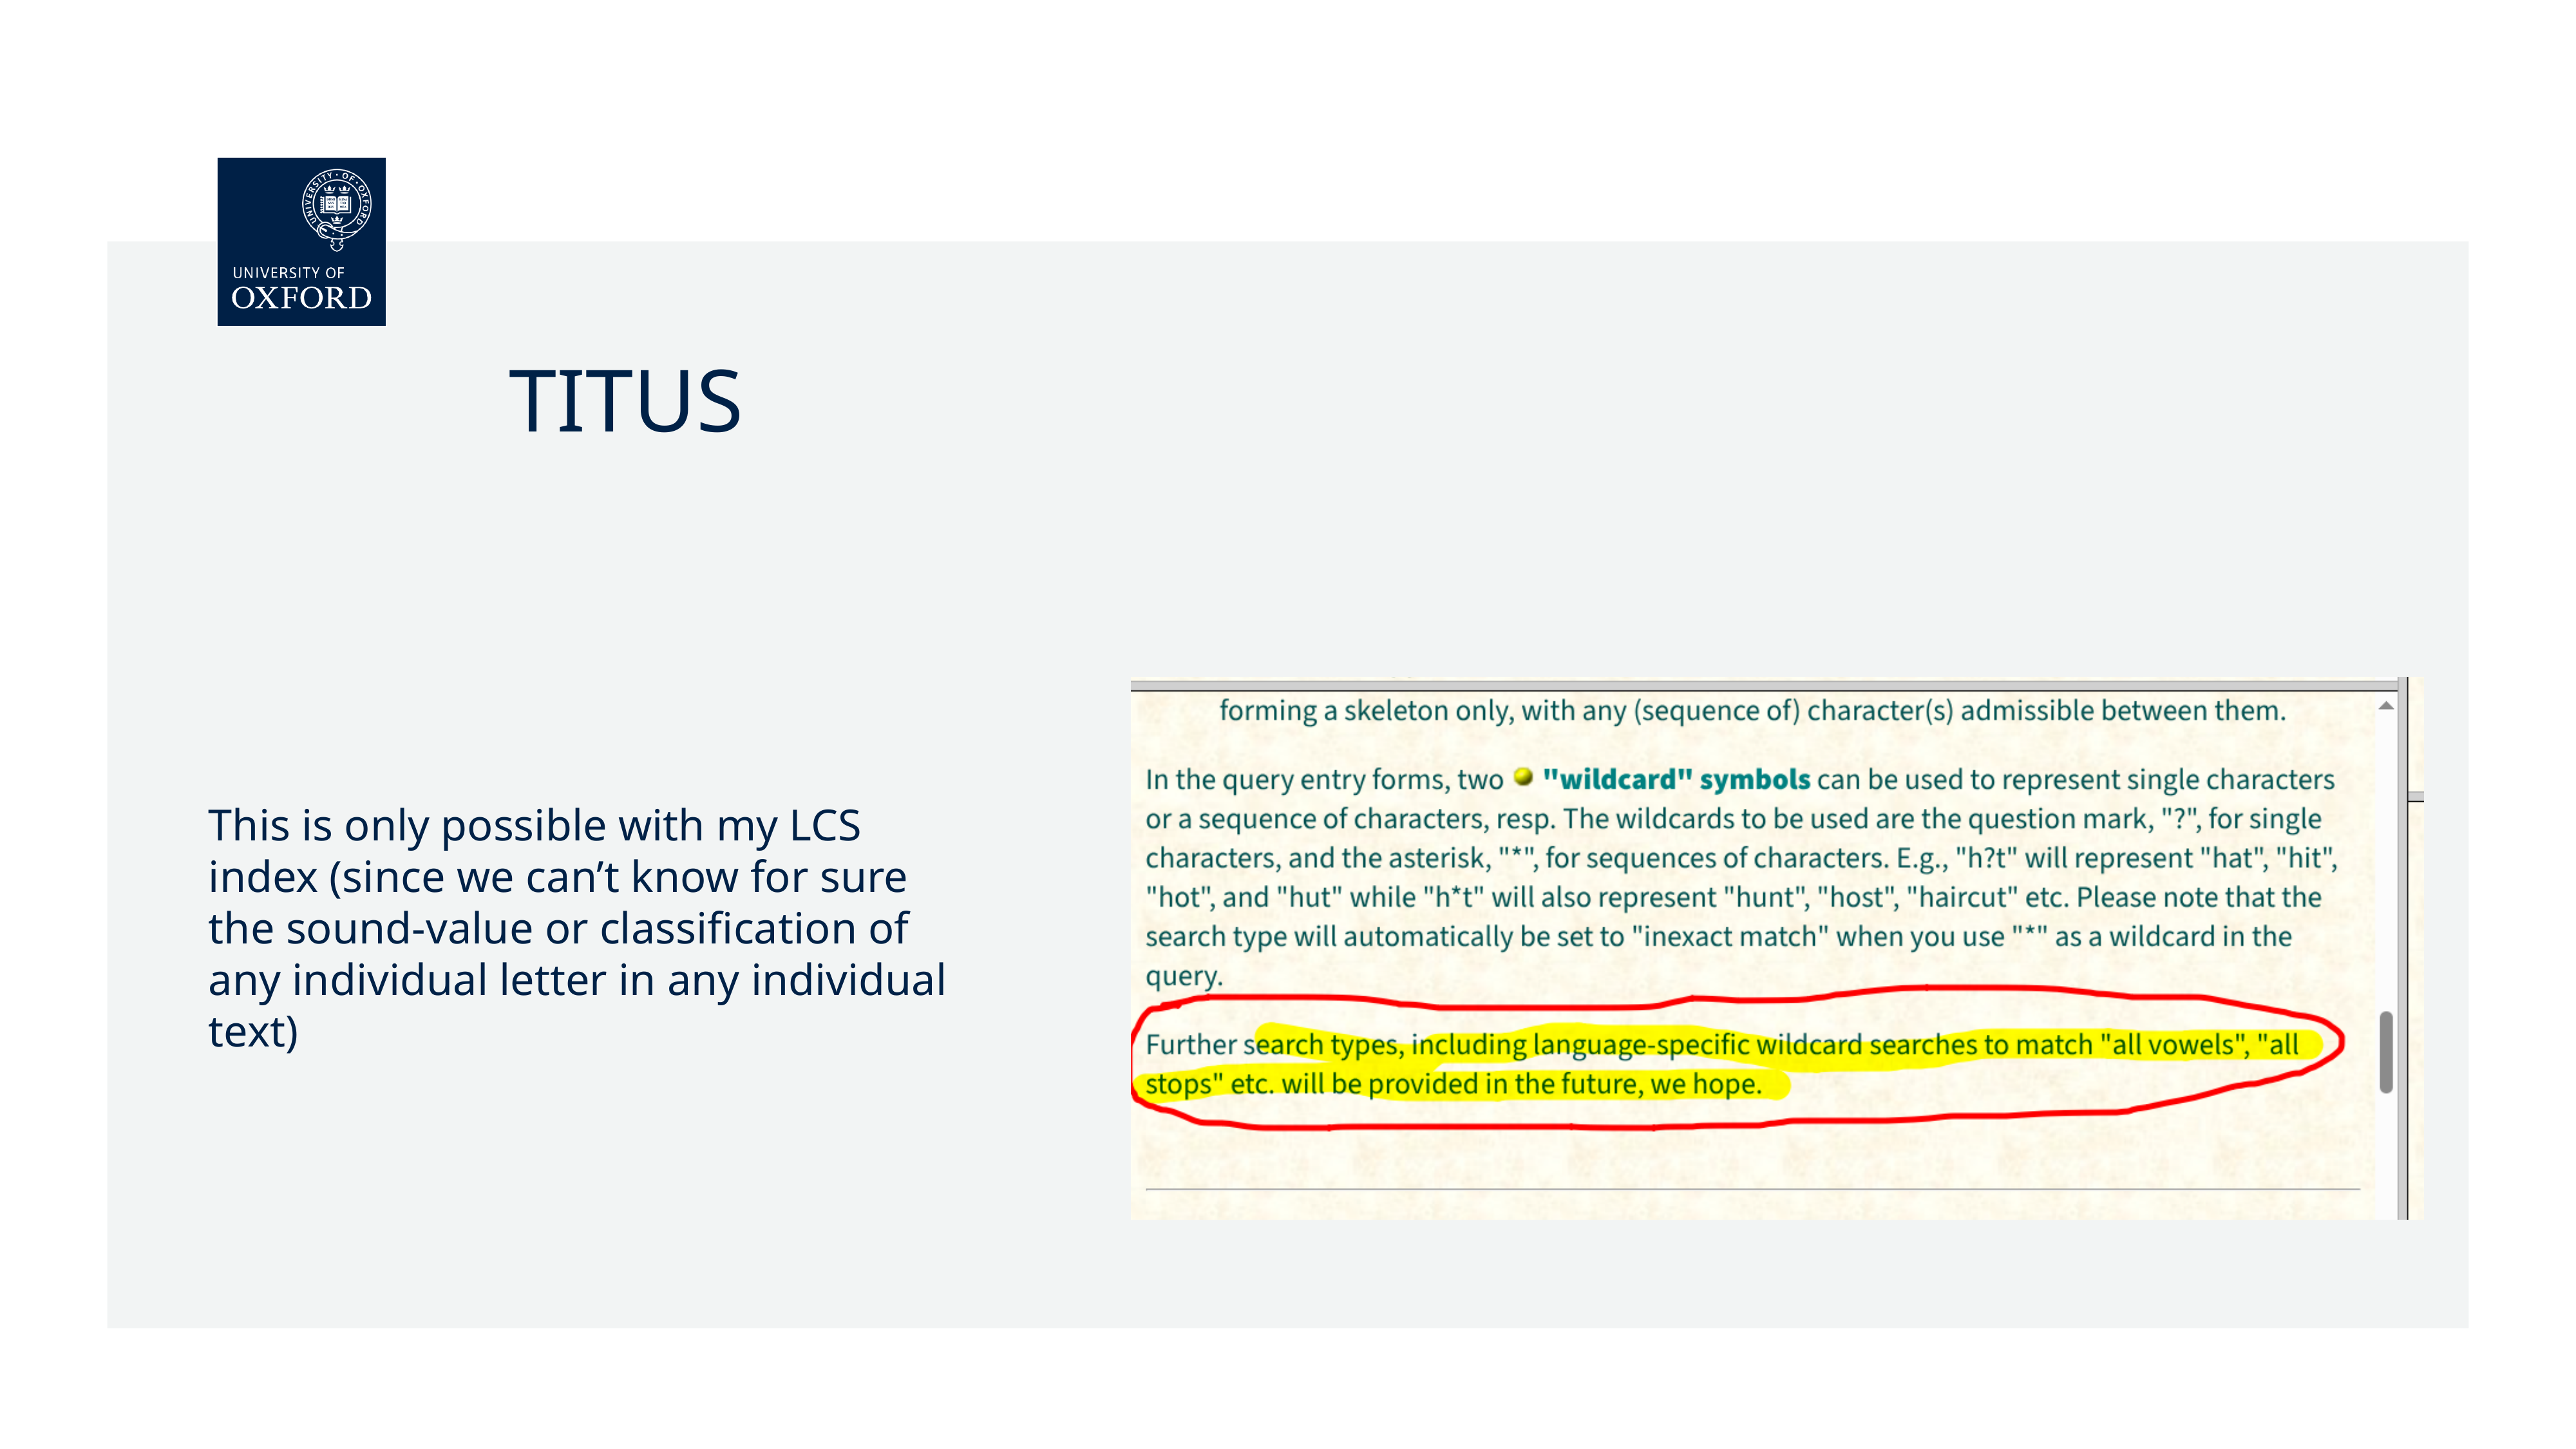

TITUS
This is only possible with my LCS index (since we can’t know for sure the sound-value or classification of any individual letter in any individual text)